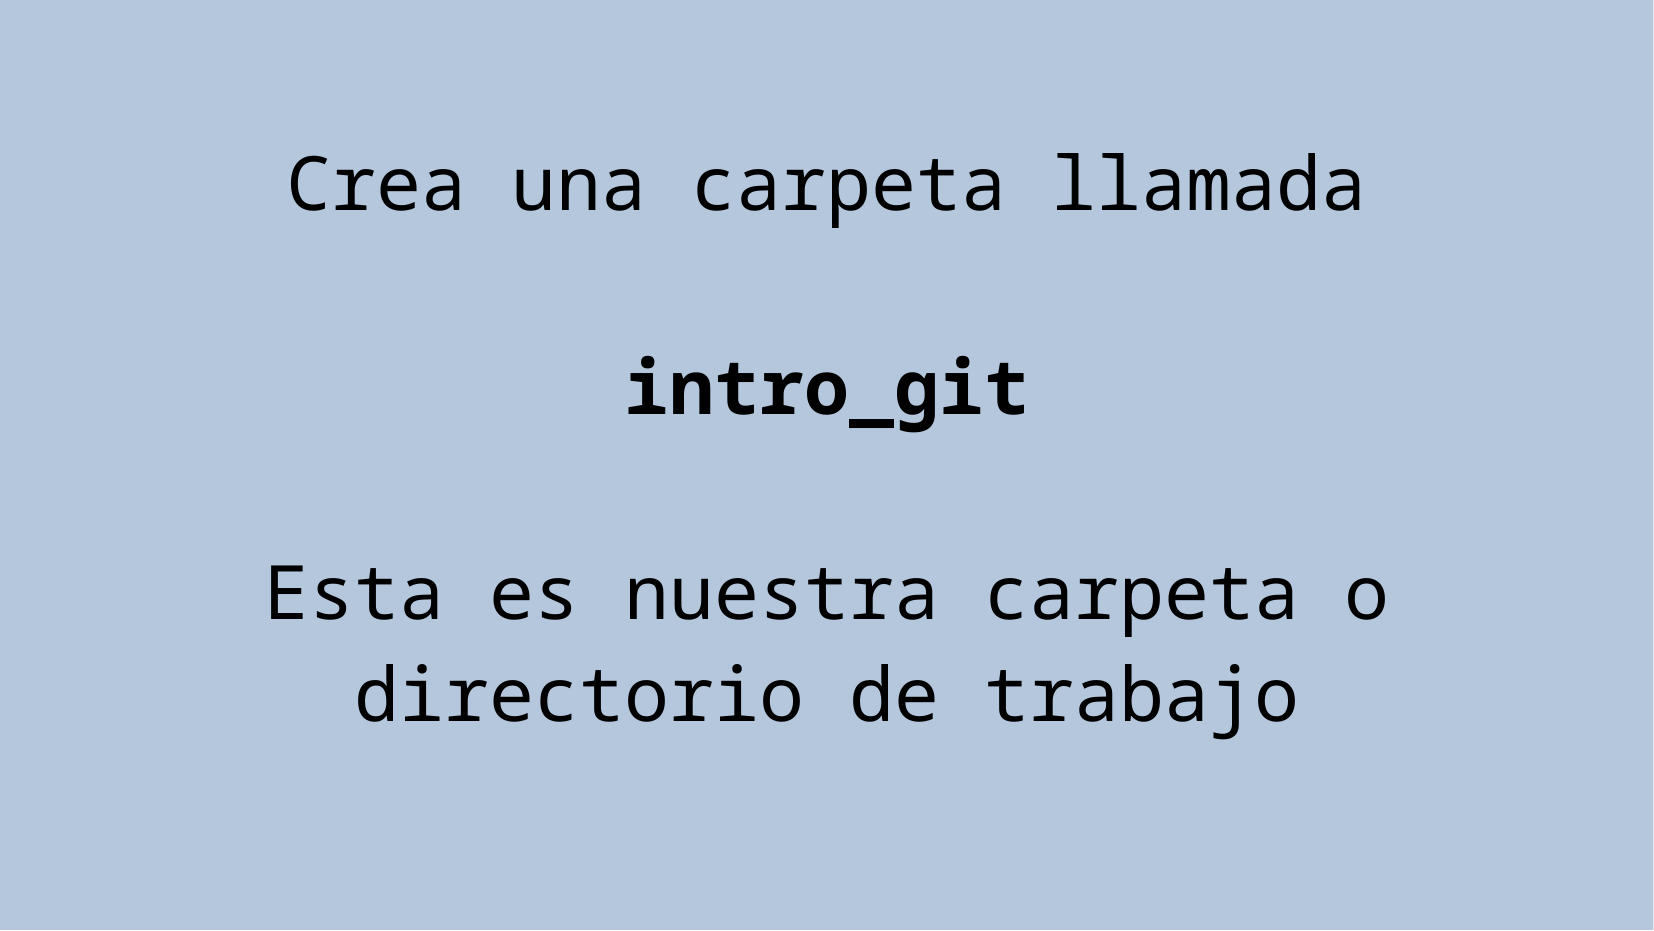

# Crea una carpeta llamada
intro_git
Esta es nuestra carpeta o directorio de trabajo